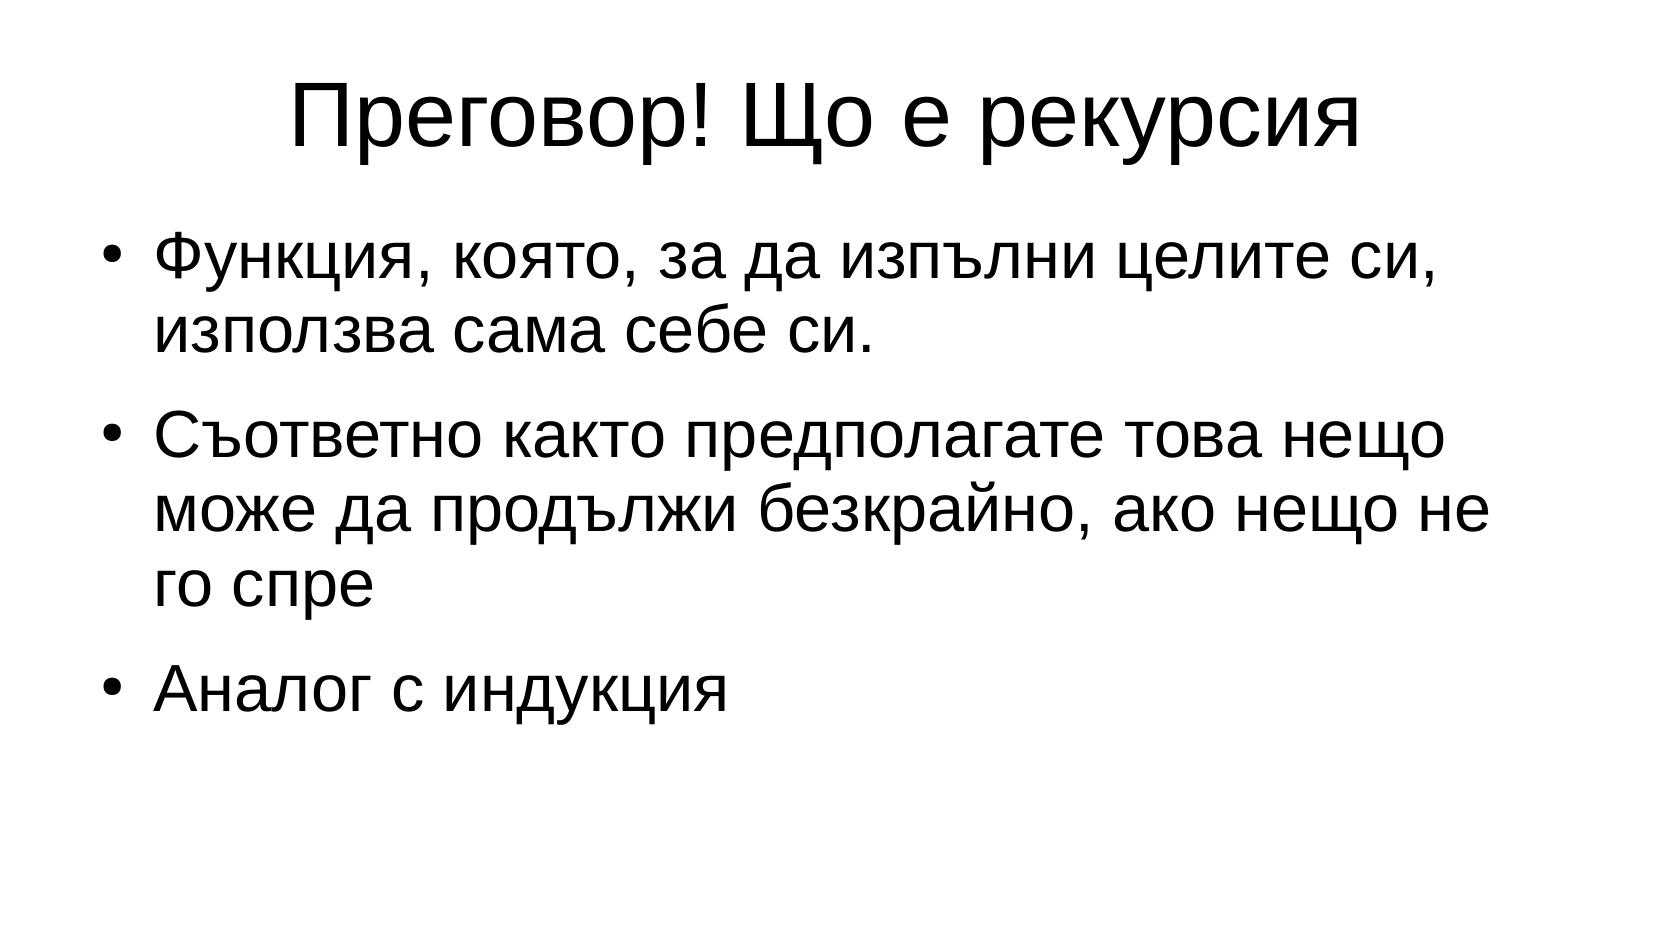

# Преговор! Що е рекурсия
Функция, която, за да изпълни целите си, използва сама себе си.
Съответно както предполагате това нещо може да продължи безкрайно, ако нещо не го спре
Аналог с индукция